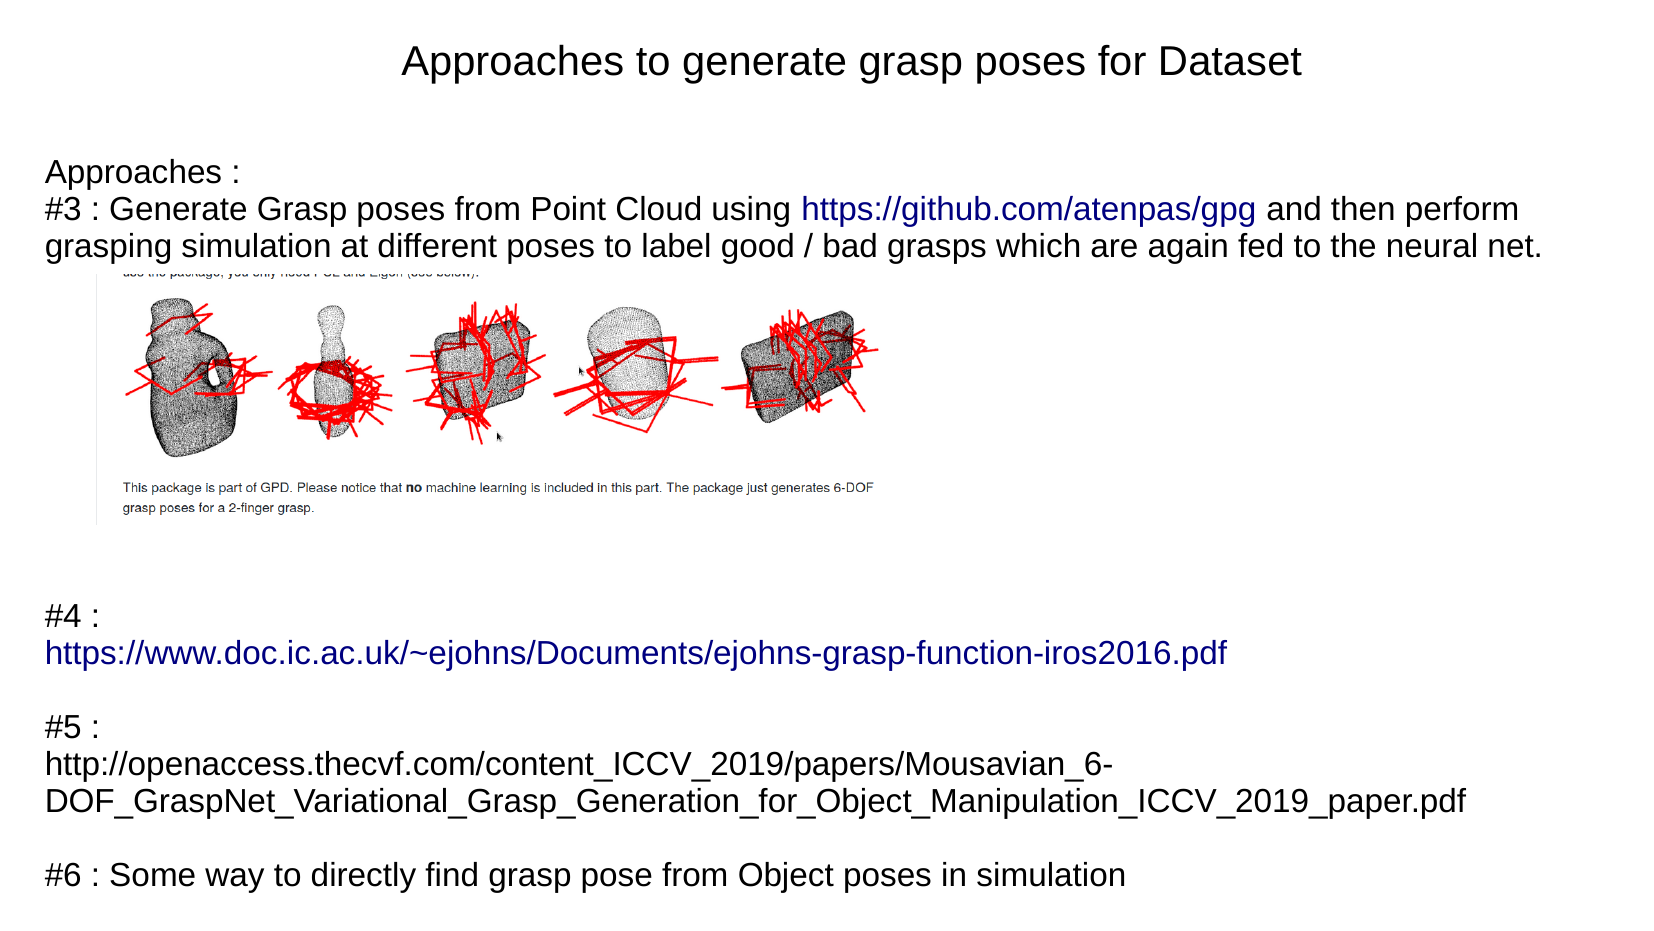

Approaches to generate grasp poses for Dataset
Approaches :
#3 : Generate Grasp poses from Point Cloud using https://github.com/atenpas/gpg and then perform grasping simulation at different poses to label good / bad grasps which are again fed to the neural net.
#4 :
https://www.doc.ic.ac.uk/~ejohns/Documents/ejohns-grasp-function-iros2016.pdf
#5 :
http://openaccess.thecvf.com/content_ICCV_2019/papers/Mousavian_6-DOF_GraspNet_Variational_Grasp_Generation_for_Object_Manipulation_ICCV_2019_paper.pdf
#6 : Some way to directly find grasp pose from Object poses in simulation